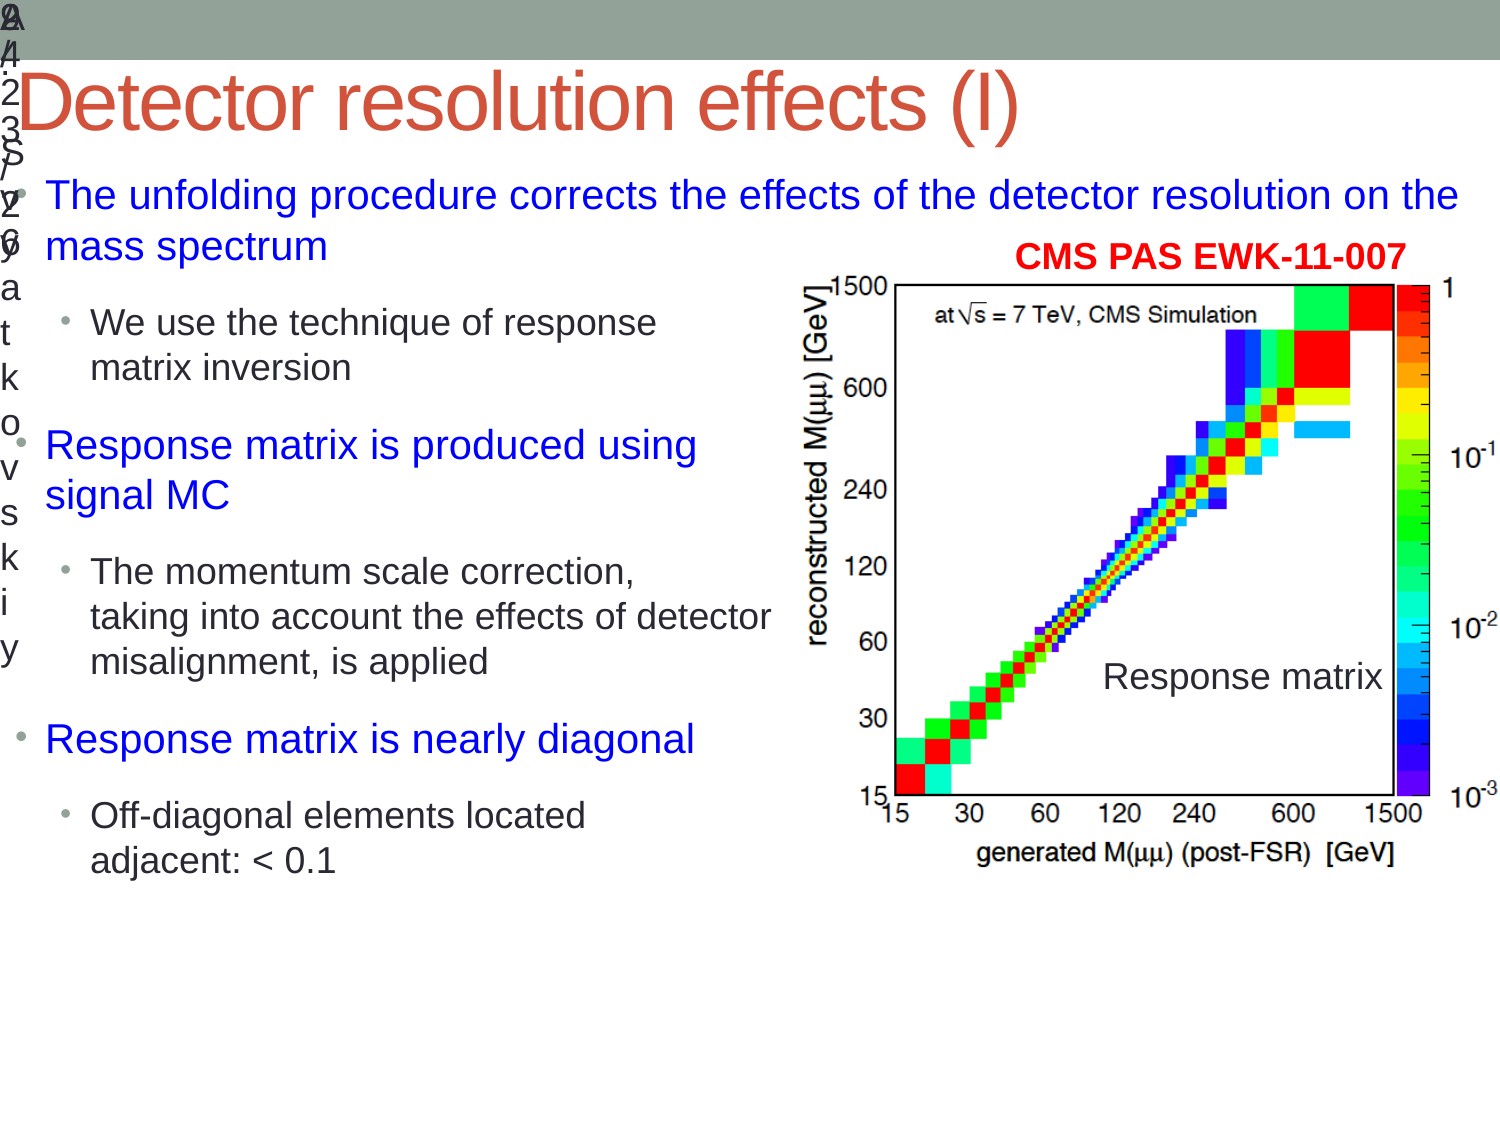

A. Svyatkovskiy
# Detector resolution effects (I)
The unfolding procedure corrects the effects of the detector resolution on the mass spectrum
We use the technique of response
matrix inversion
Response matrix is produced using
signal MC
The momentum scale correction,
taking into account the effects of detector
misalignment, is applied
Response matrix is nearly diagonal
Off-diagonal elements located
adjacent: < 0.1
CMS PAS EWK-11-007
Response matrix